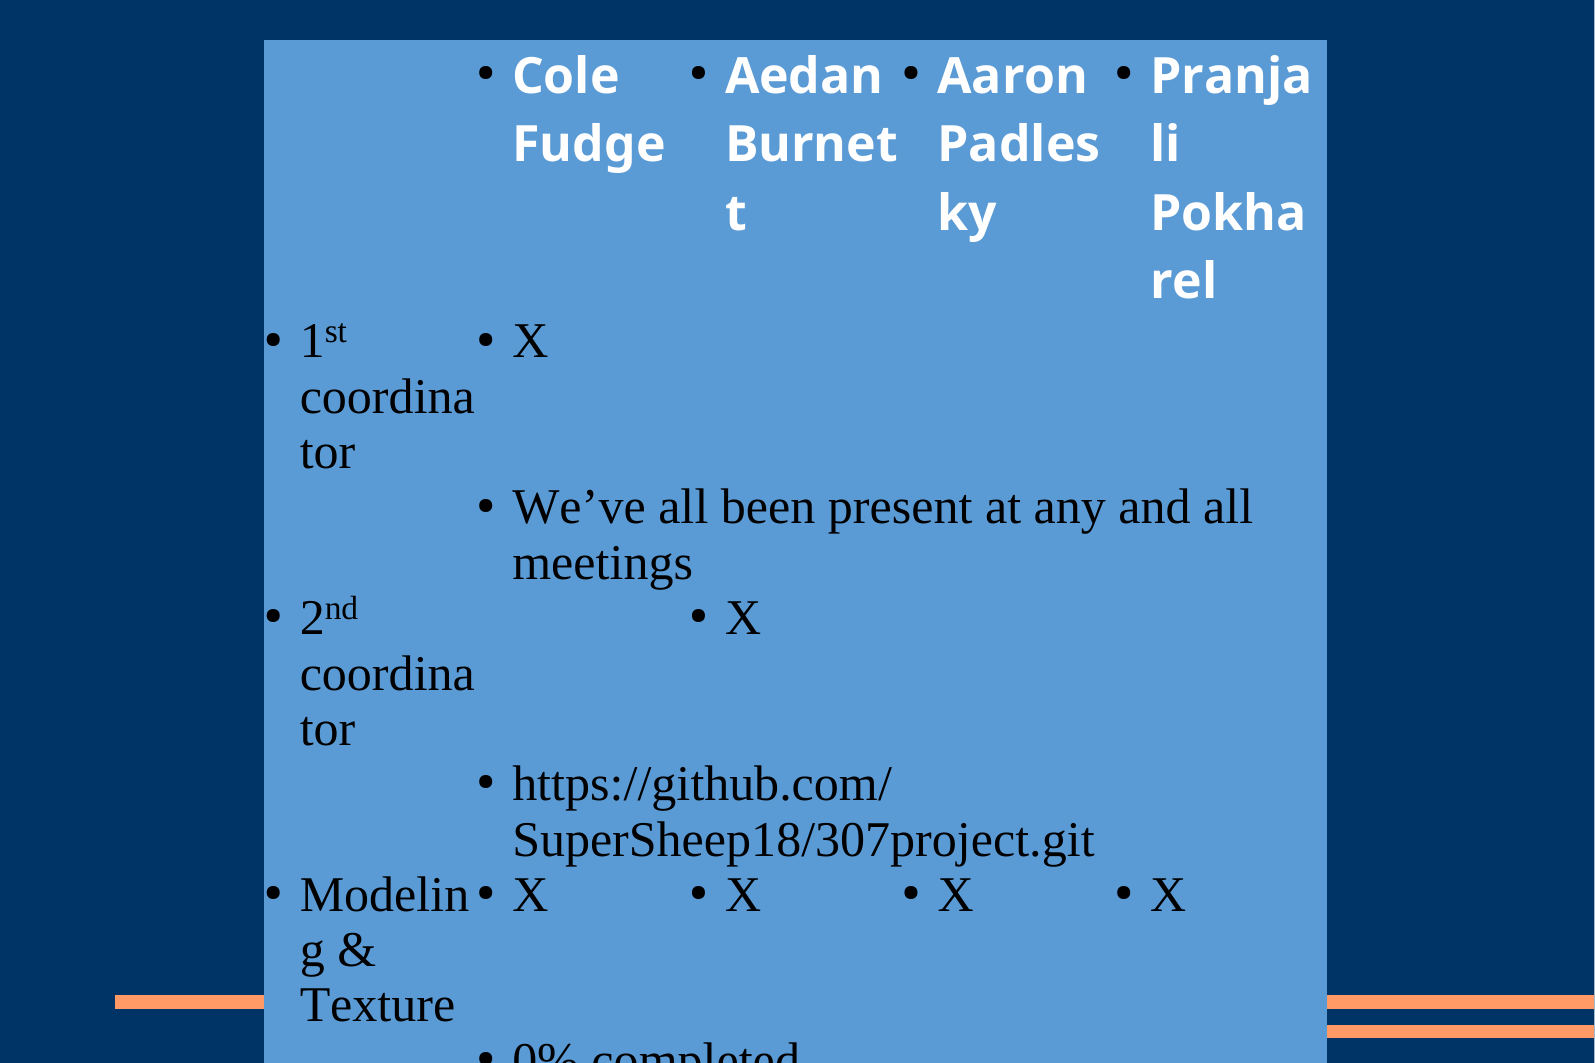

| | Cole Fudge | Aedan Burnett | Aaron Padlesky | Pranjali Pokharel |
| --- | --- | --- | --- | --- |
| 1st coordinator | X | | | |
| | We’ve all been present at any and all meetings | | | |
| 2nd coordinator | | X | | |
| | https://github.com/SuperSheep18/307project.git | | | |
| Modeling & Texture | X | X | X | X |
| | 0% completed | | | |
| Animation | X | X | X | X |
| | 0% completed | | | |
| Special effects | X | X | X | X |
| | 0% completed | | | |